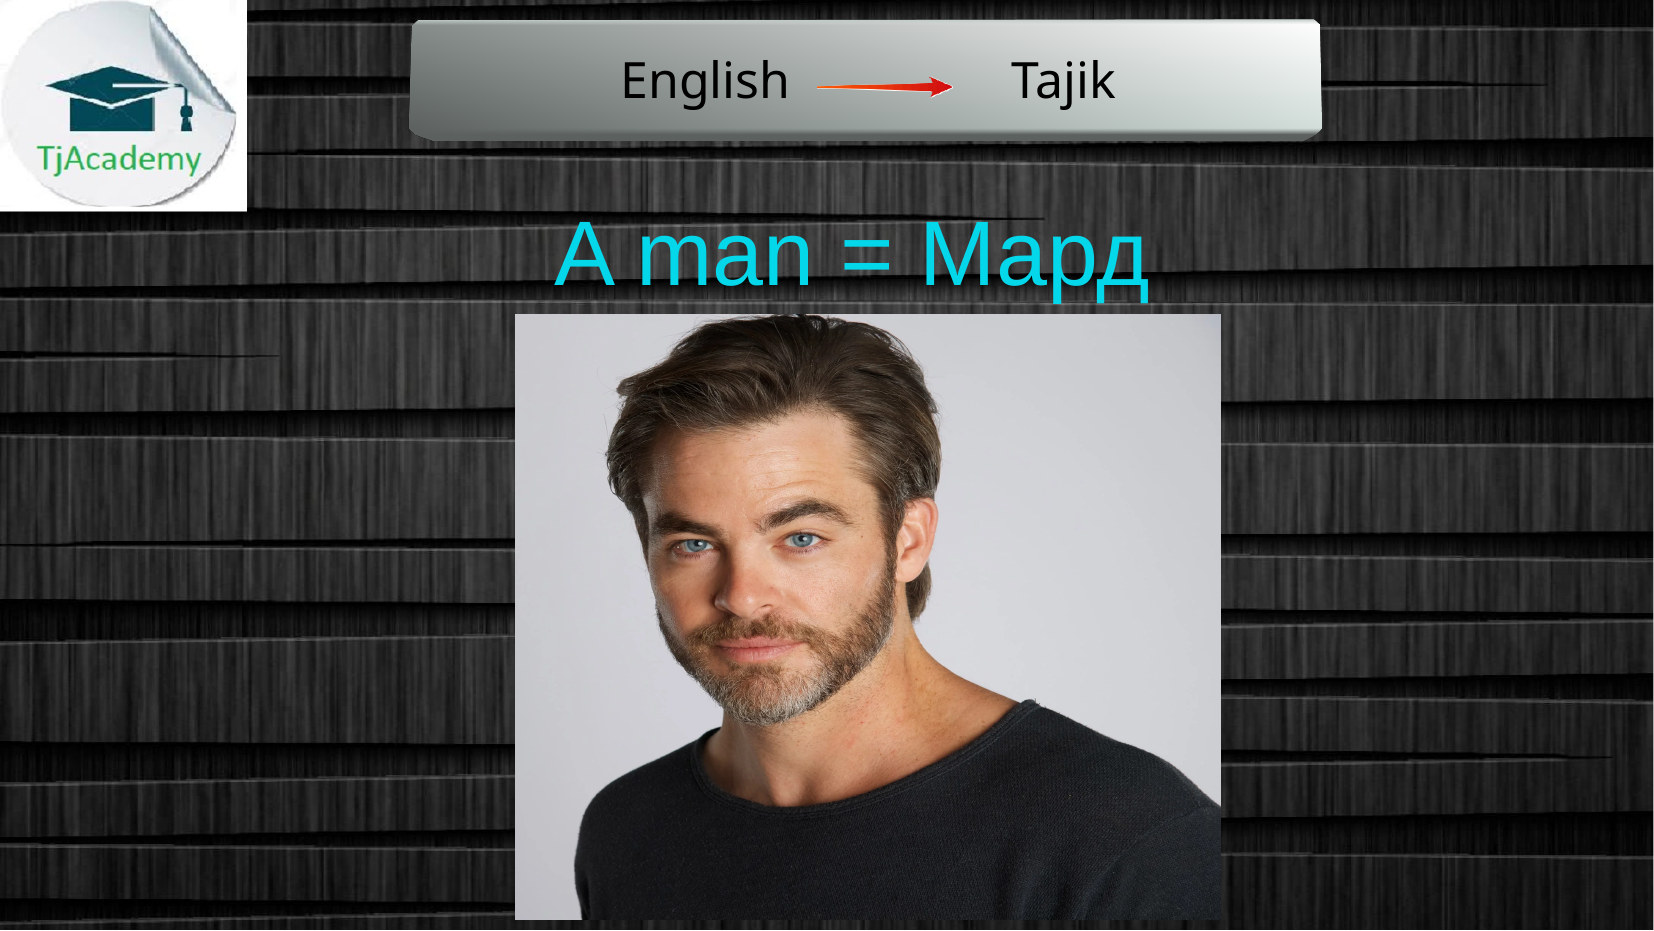

English Tajik
#
A man = Мард